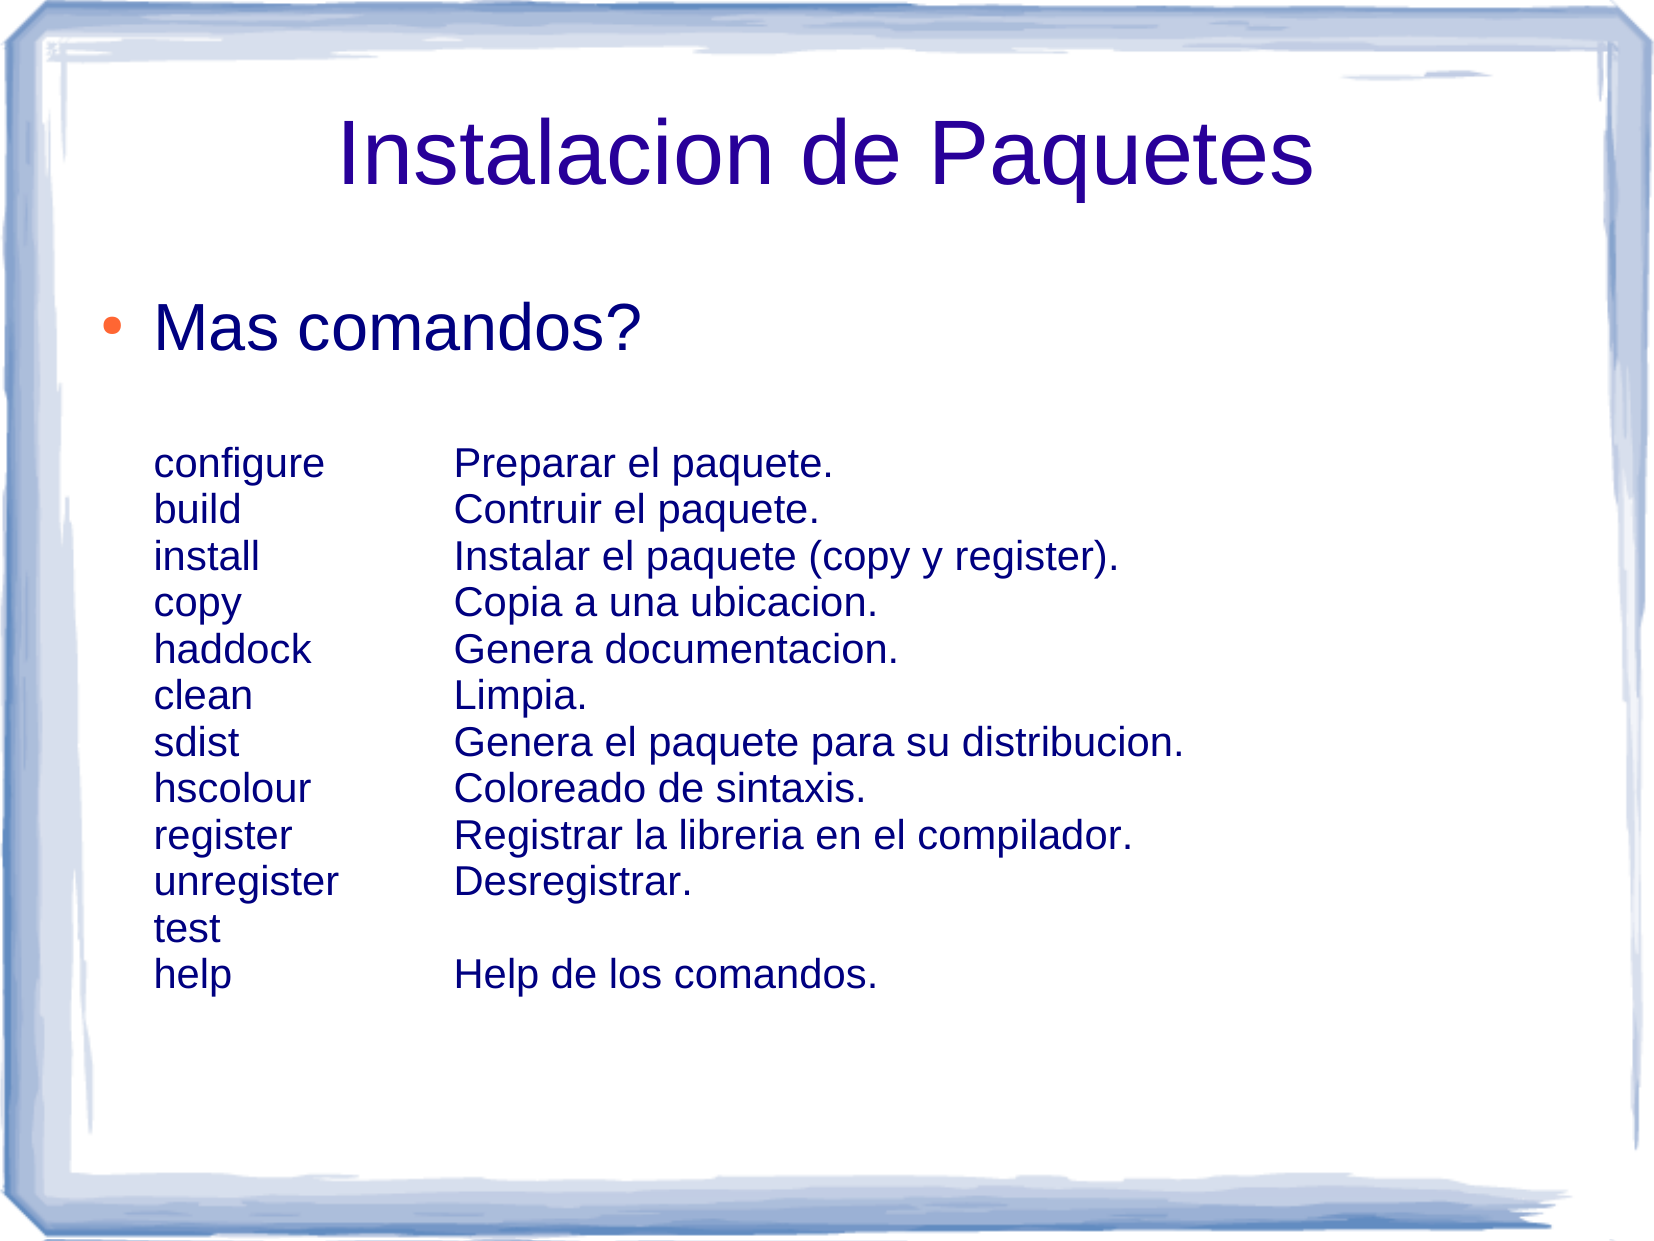

# Instalacion de Paquetes
Mas comandos?
configure 	Preparar el paquete.
build 		Contruir el paquete.
install 		Instalar el paquete (copy y register).
copy 		Copia a una ubicacion.
haddock 	Genera documentacion.
clean 		Limpia.
sdist 		Genera el paquete para su distribucion.
hscolour 	Coloreado de sintaxis.
register 		Registrar la libreria en el compilador.
unregister 	Desregistrar.
test
help 		Help de los comandos.